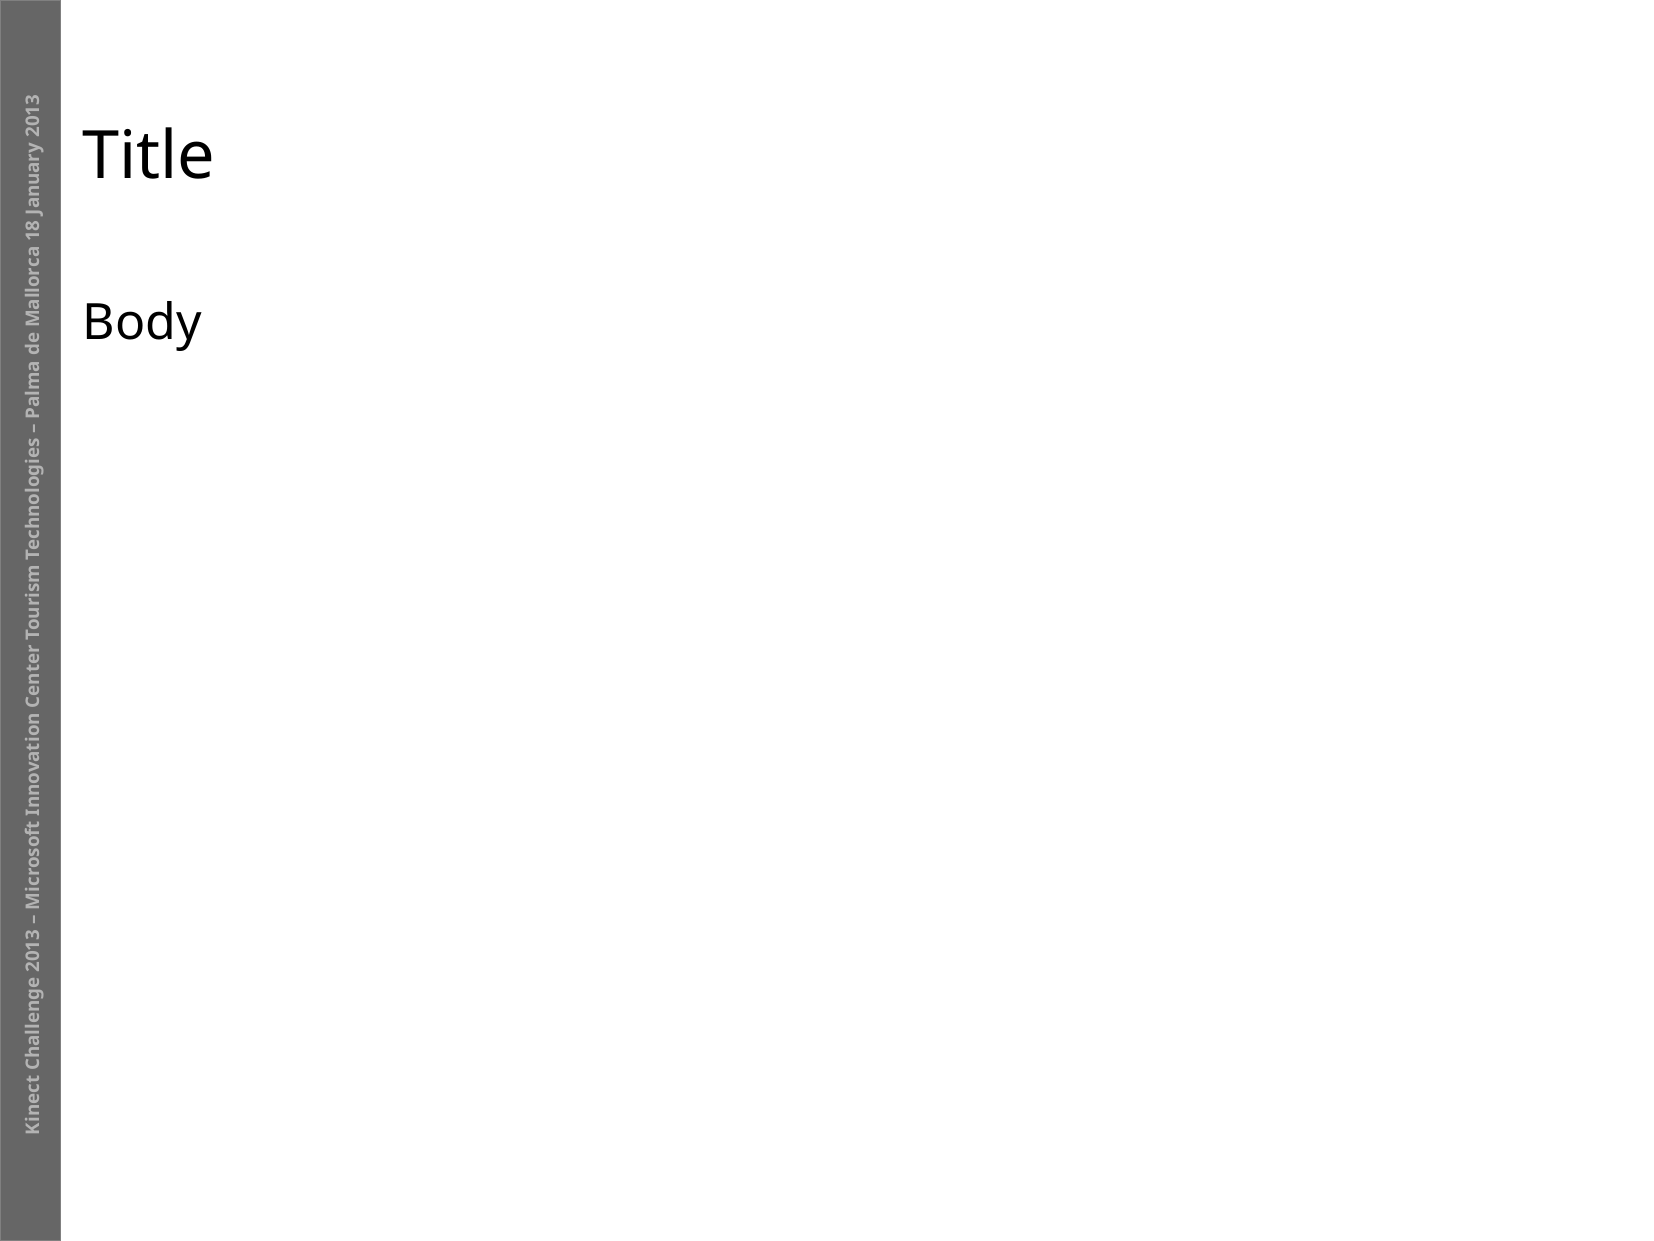

# Title
Body
Kinect Challenge 2013 – Microsoft Innovation Center Tourism Technologies – Palma de Mallorca 18 January 2013